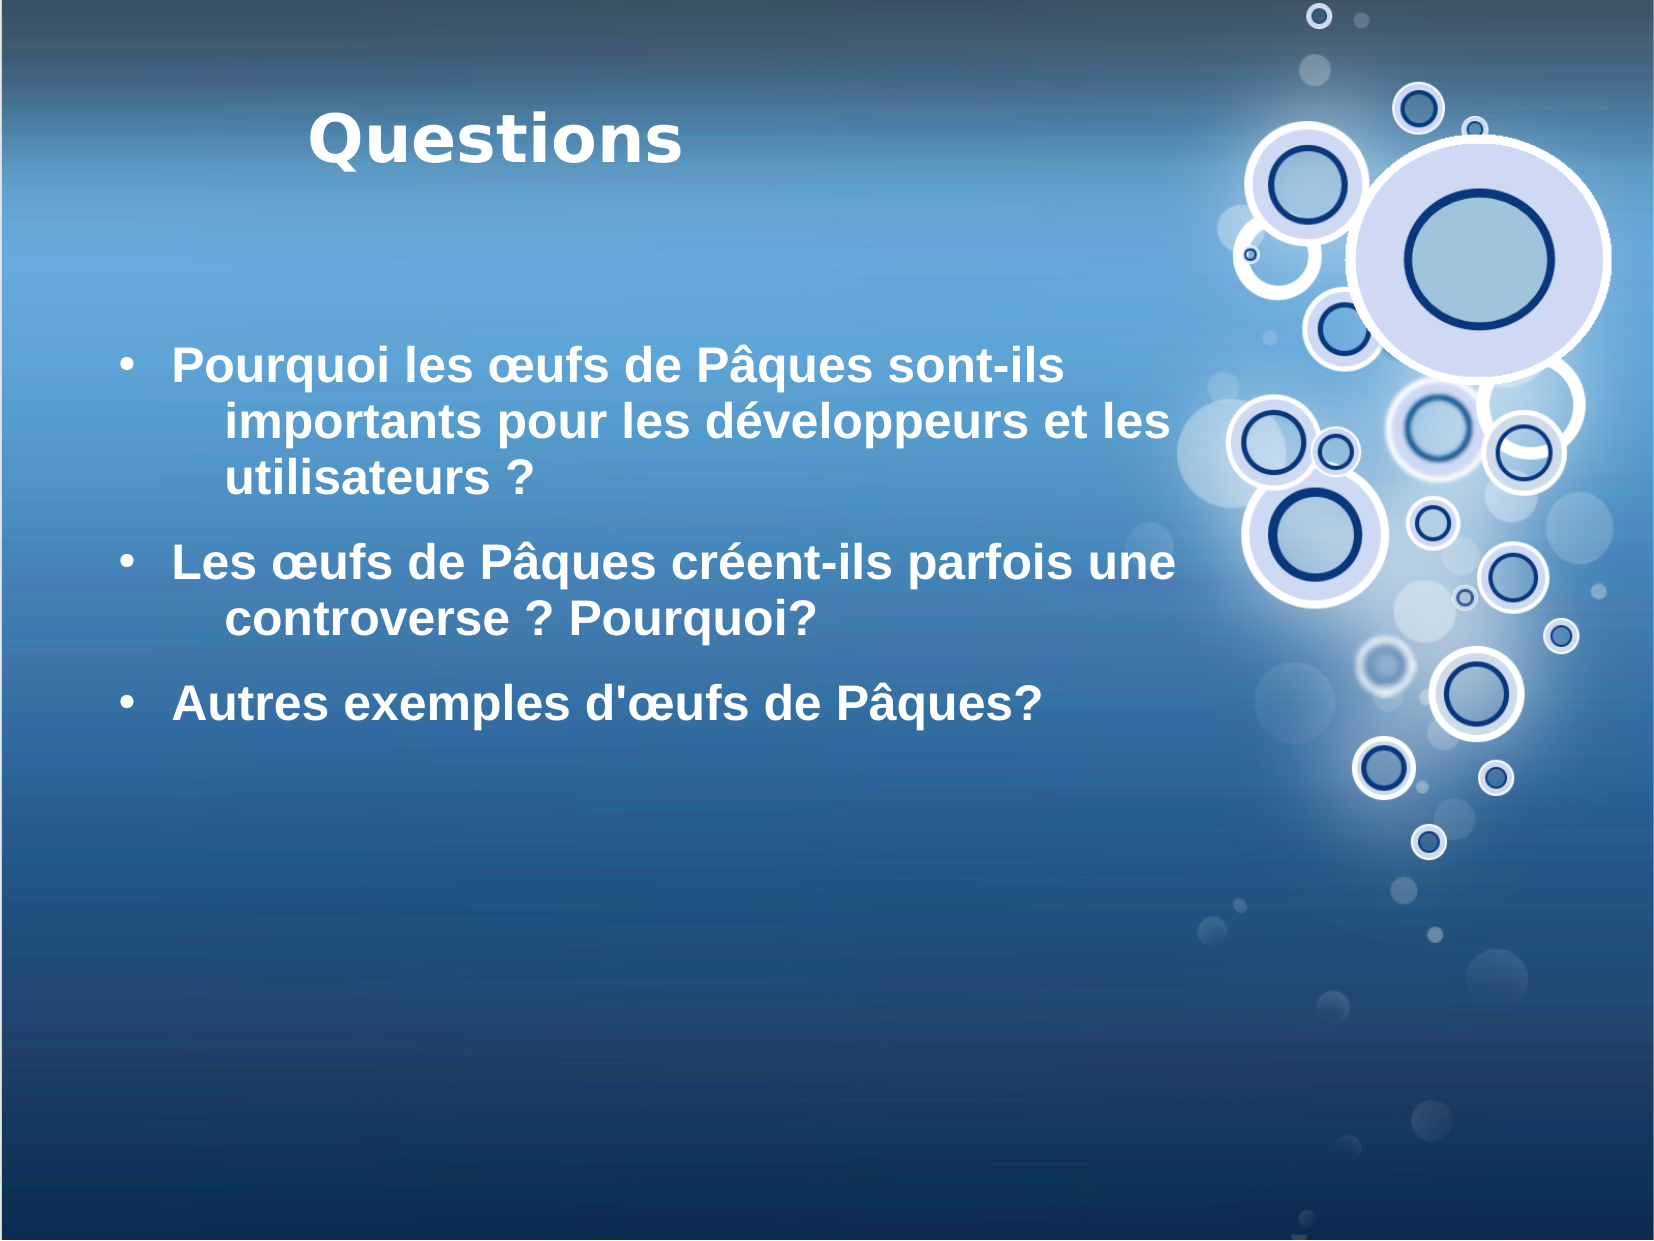

# Questions
Pourquoi les œufs de Pâques sont-ils importants pour les développeurs et les utilisateurs ?
Les œufs de Pâques créent-ils parfois une controverse ? Pourquoi?
Autres exemples d'œufs de Pâques?